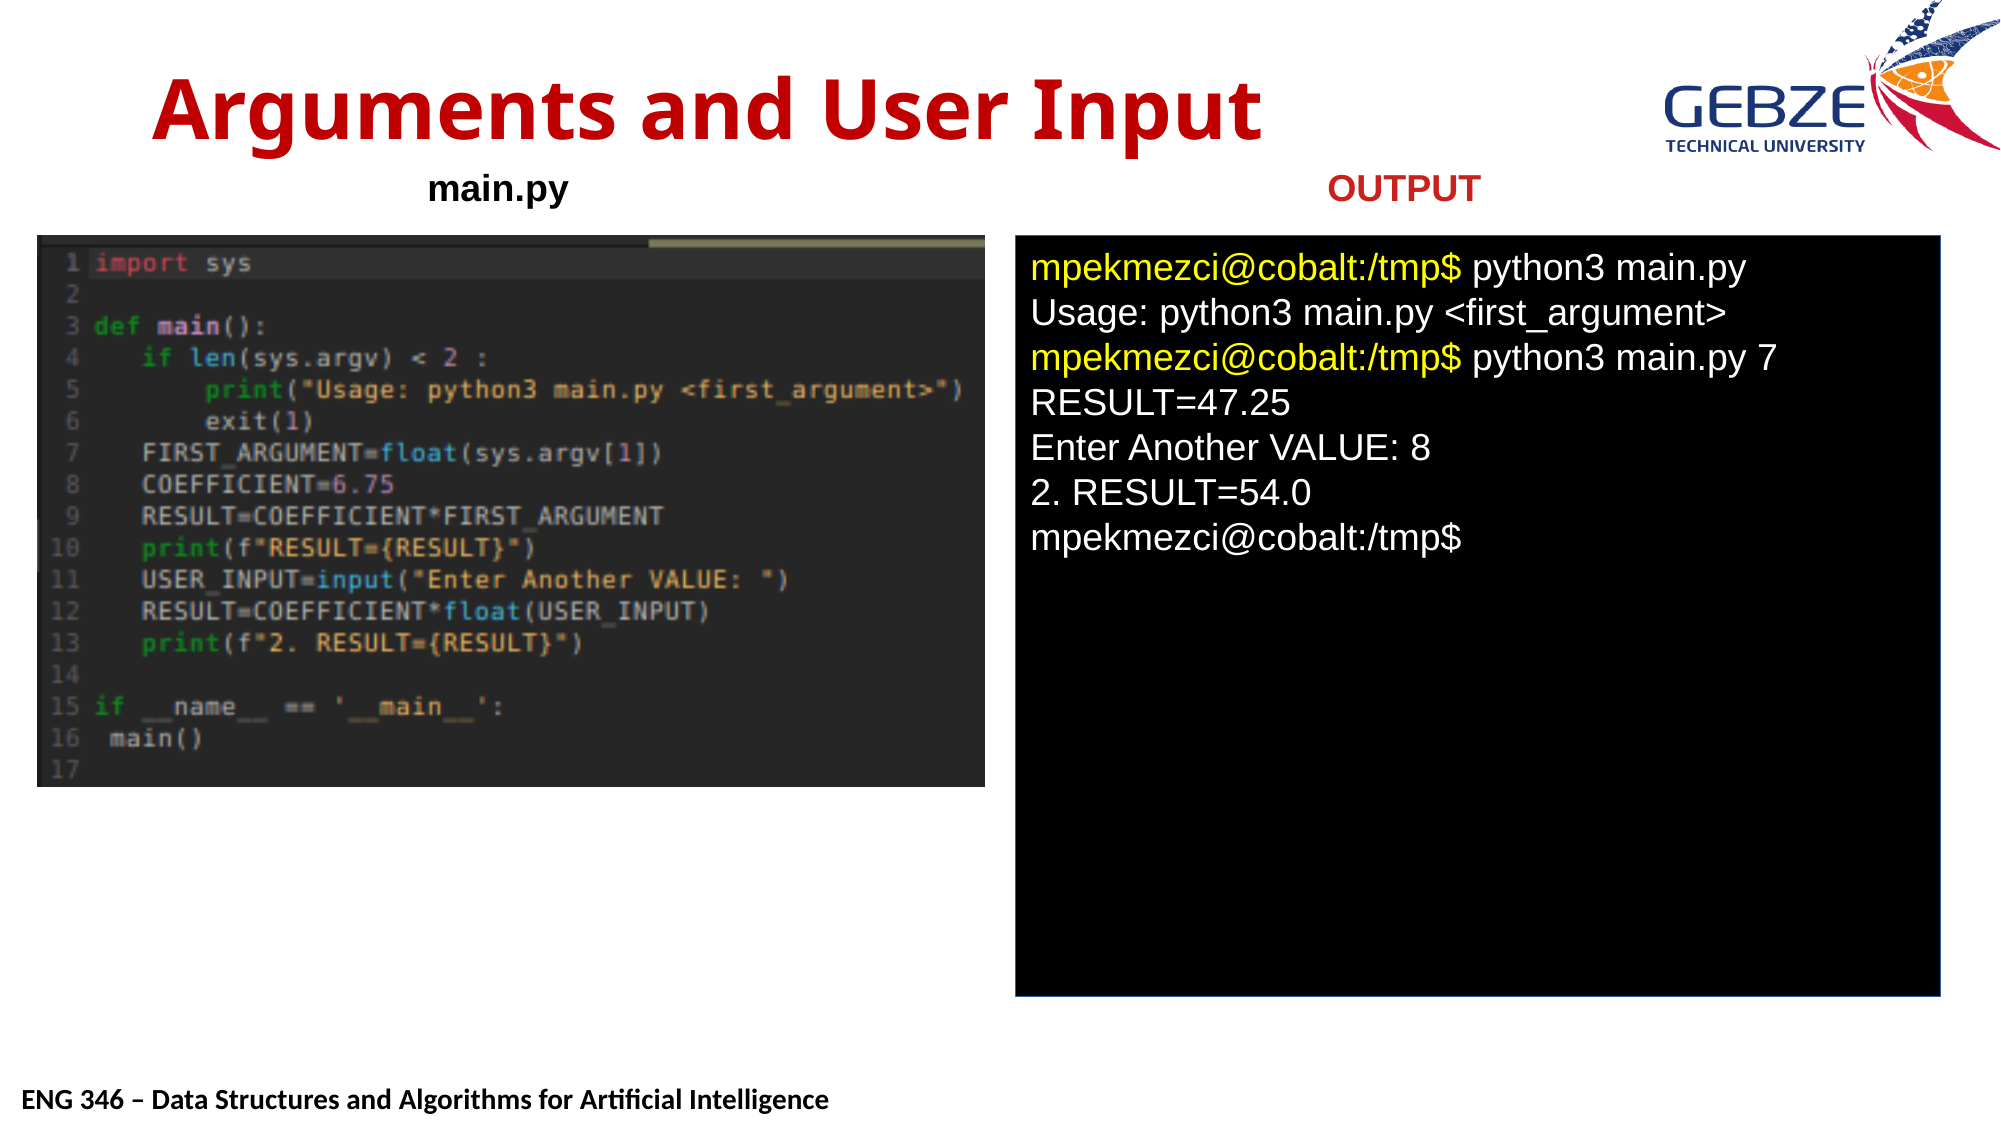

# Arguments and User Input
main.py
OUTPUT
mpekmezci@cobalt:/tmp$ python3 main.py
Usage: python3 main.py <first_argument>
mpekmezci@cobalt:/tmp$ python3 main.py 7
RESULT=47.25
Enter Another VALUE: 8
2. RESULT=54.0
mpekmezci@cobalt:/tmp$